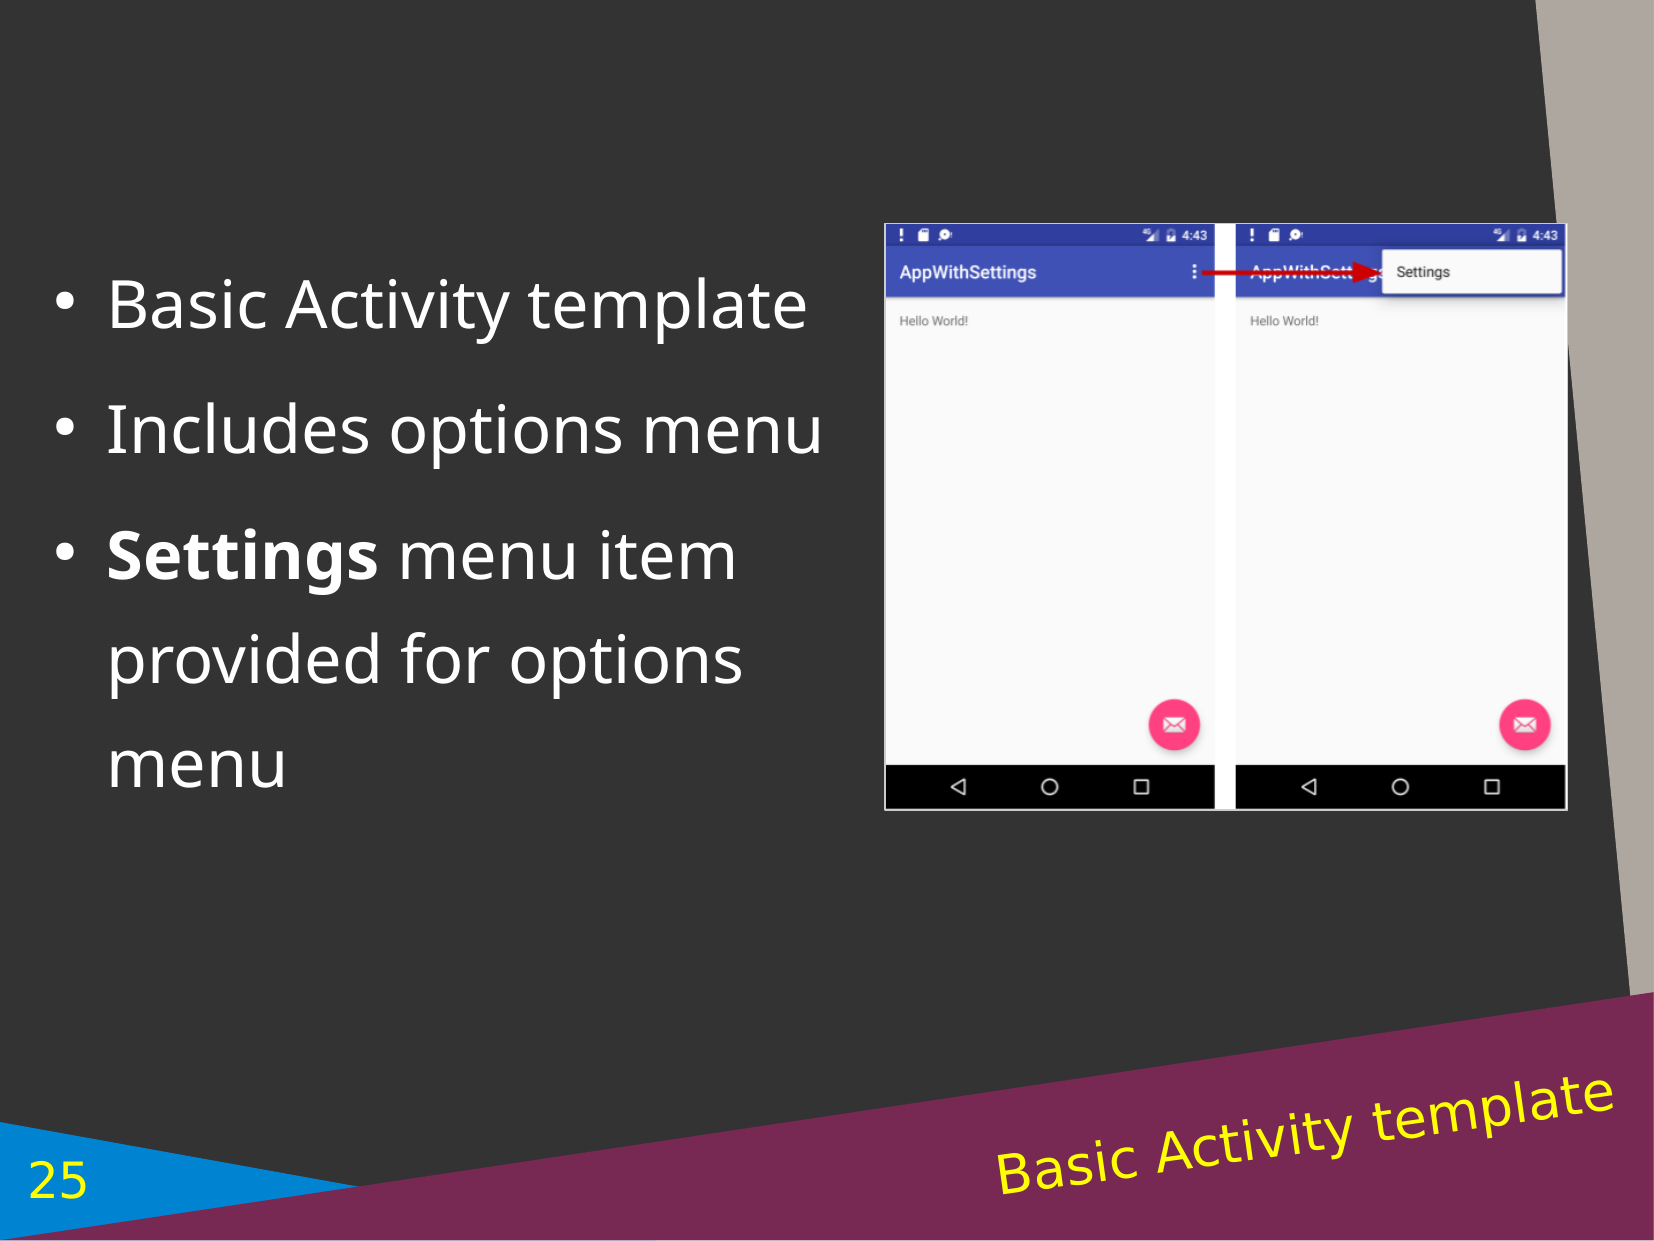

Basic Activity template
Includes options menu
Settings menu item provided for options menu
# Basic Activity template
25